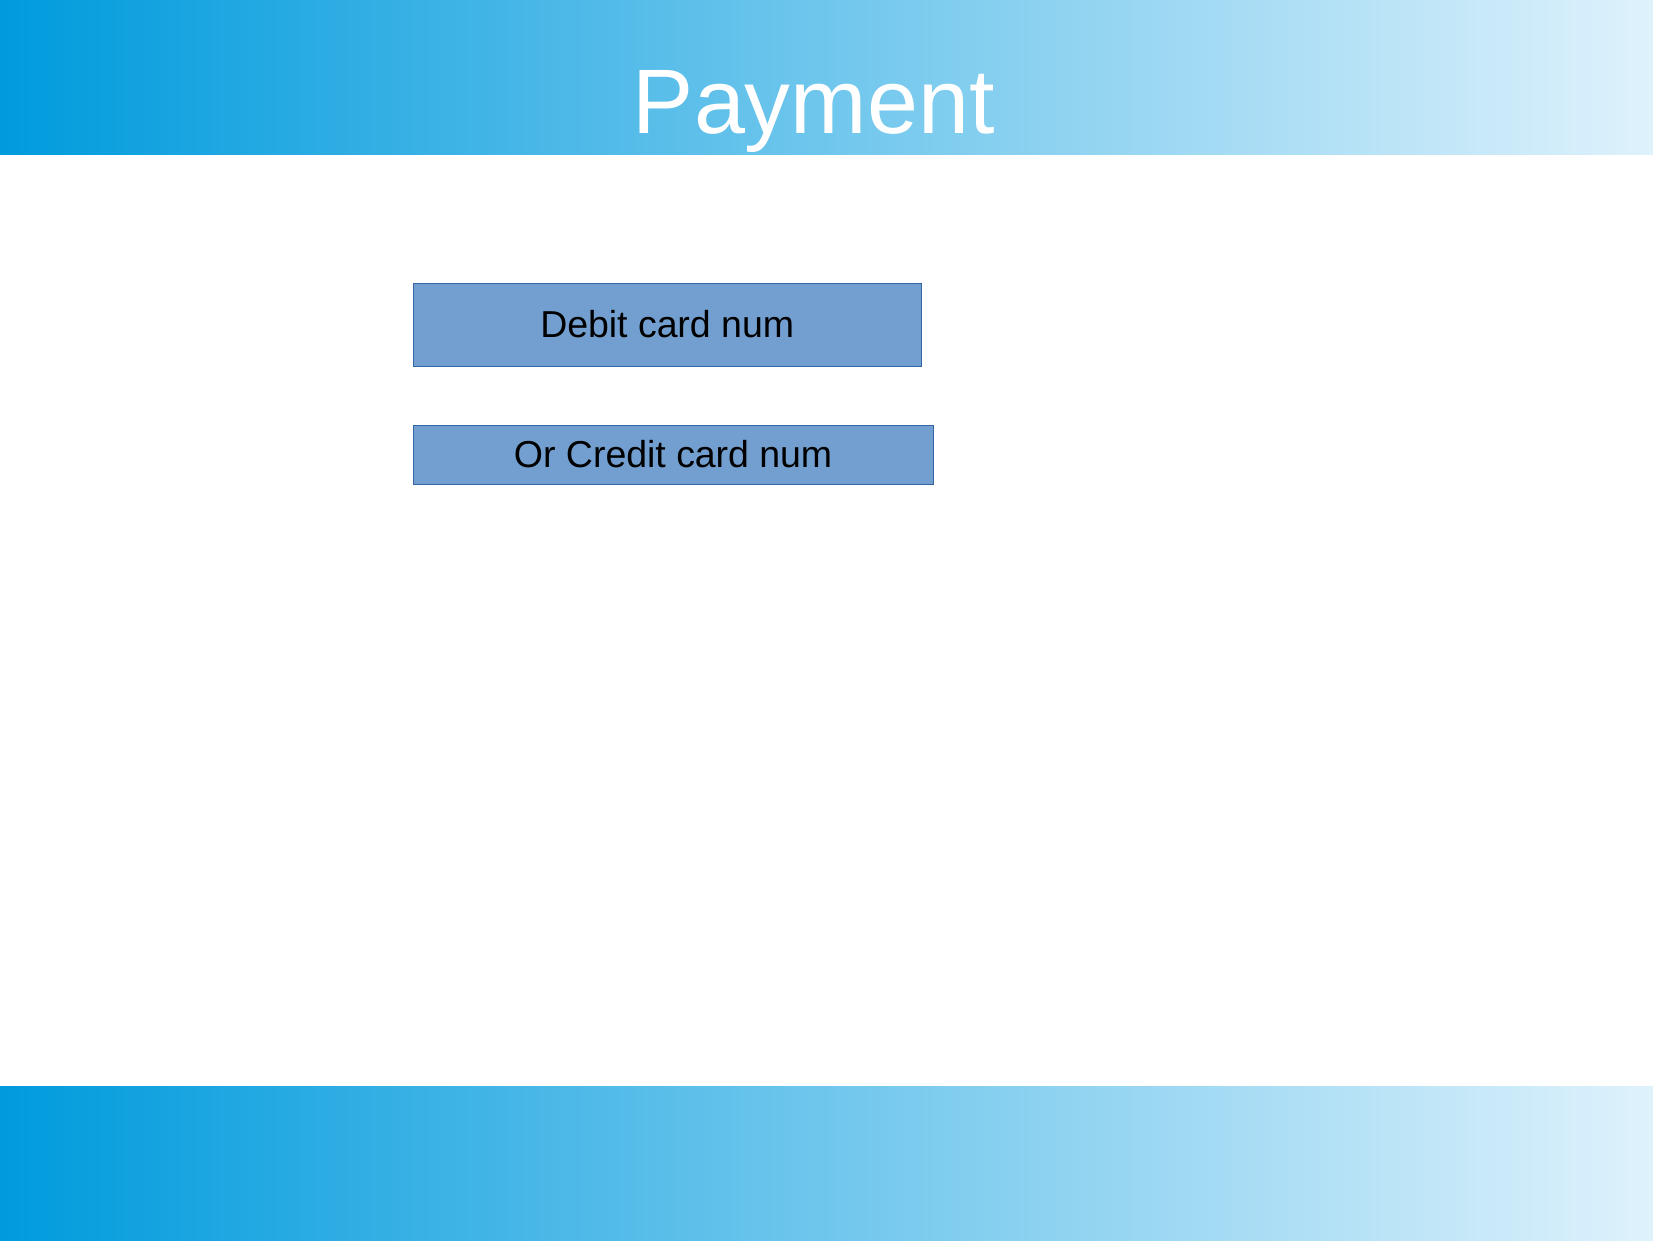

# Payment
Debit card num
Or Credit card num